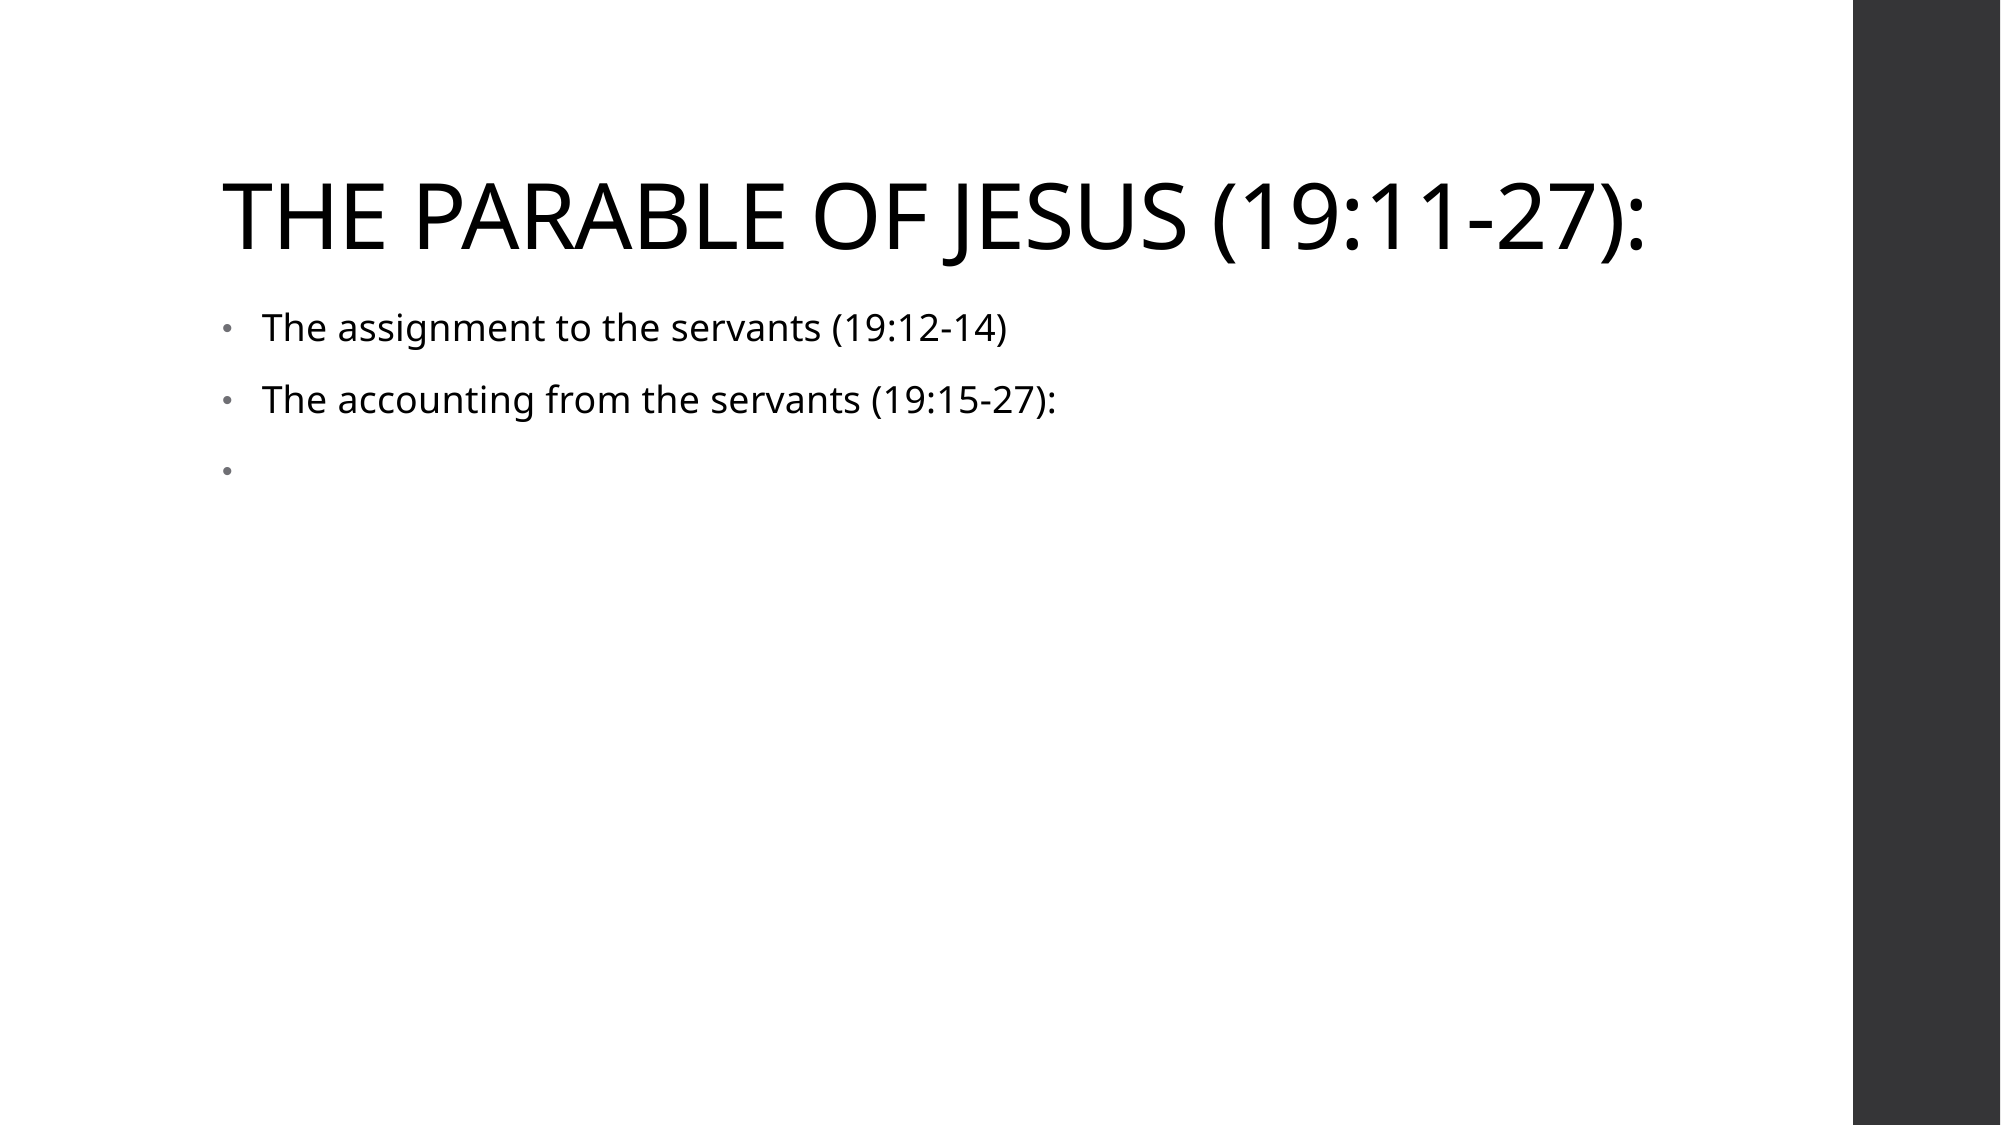

# THE PARABLE OF JESUS (19:11-27):
 The assignment to the servants (19:12-14)
 The accounting from the servants (19:15-27):